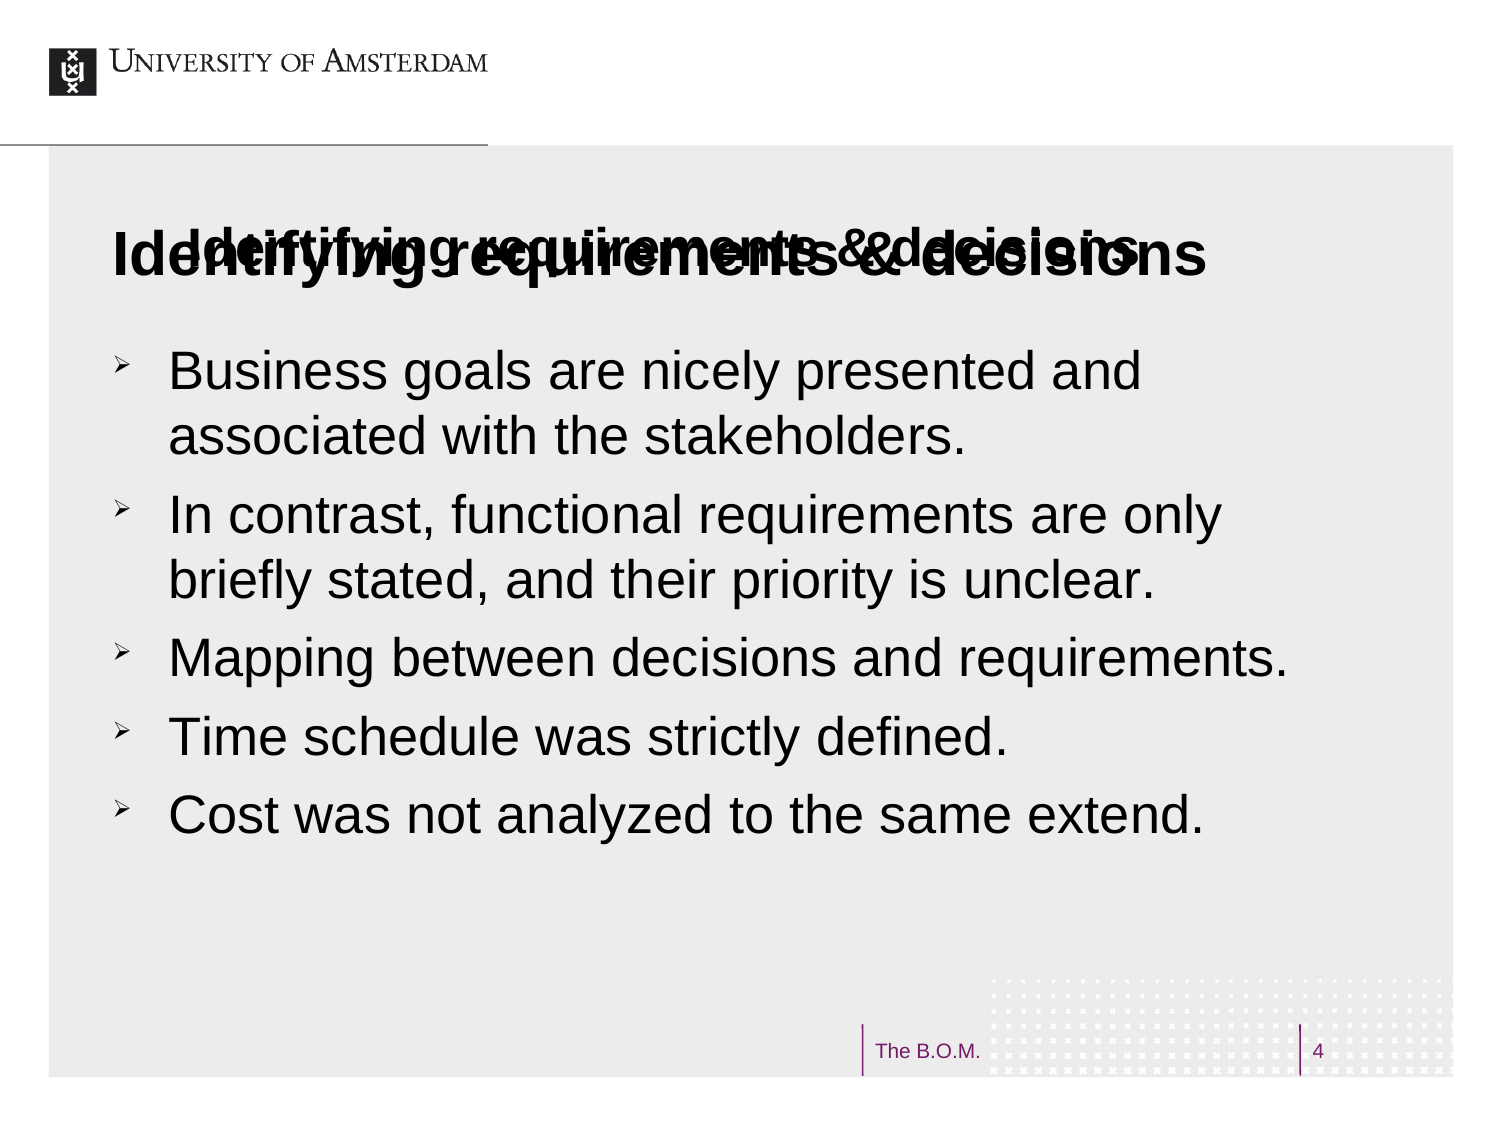

Identifying requirements & decisions
Identifying requirements & decisions
Business goals are nicely presented and associated with the stakeholders.
In contrast, functional requirements are only briefly stated, and their priority is unclear.
Mapping between decisions and requirements.
Time schedule was strictly defined.
Cost was not analyzed to the same extend.
The B.O.M.